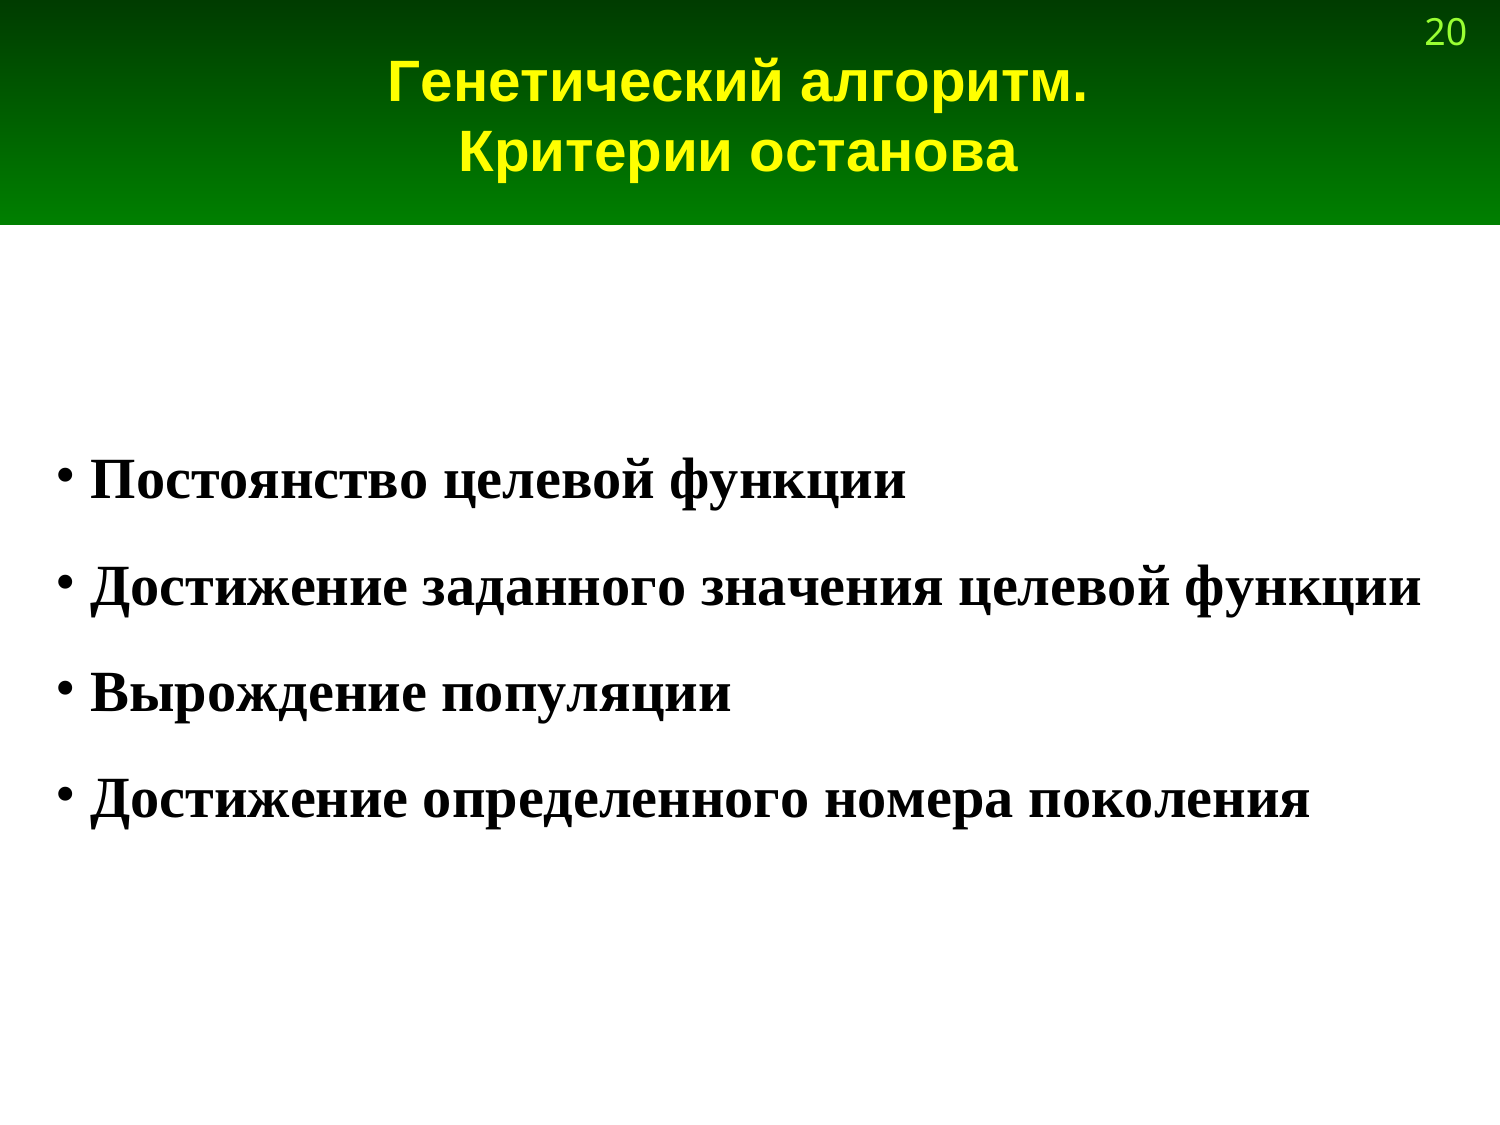

# Генетический алгоритм. Критерии останова
 Постоянство целевой функции
 Достижение заданного значения целевой функции
 Вырождение популяции
 Достижение определенного номера поколения